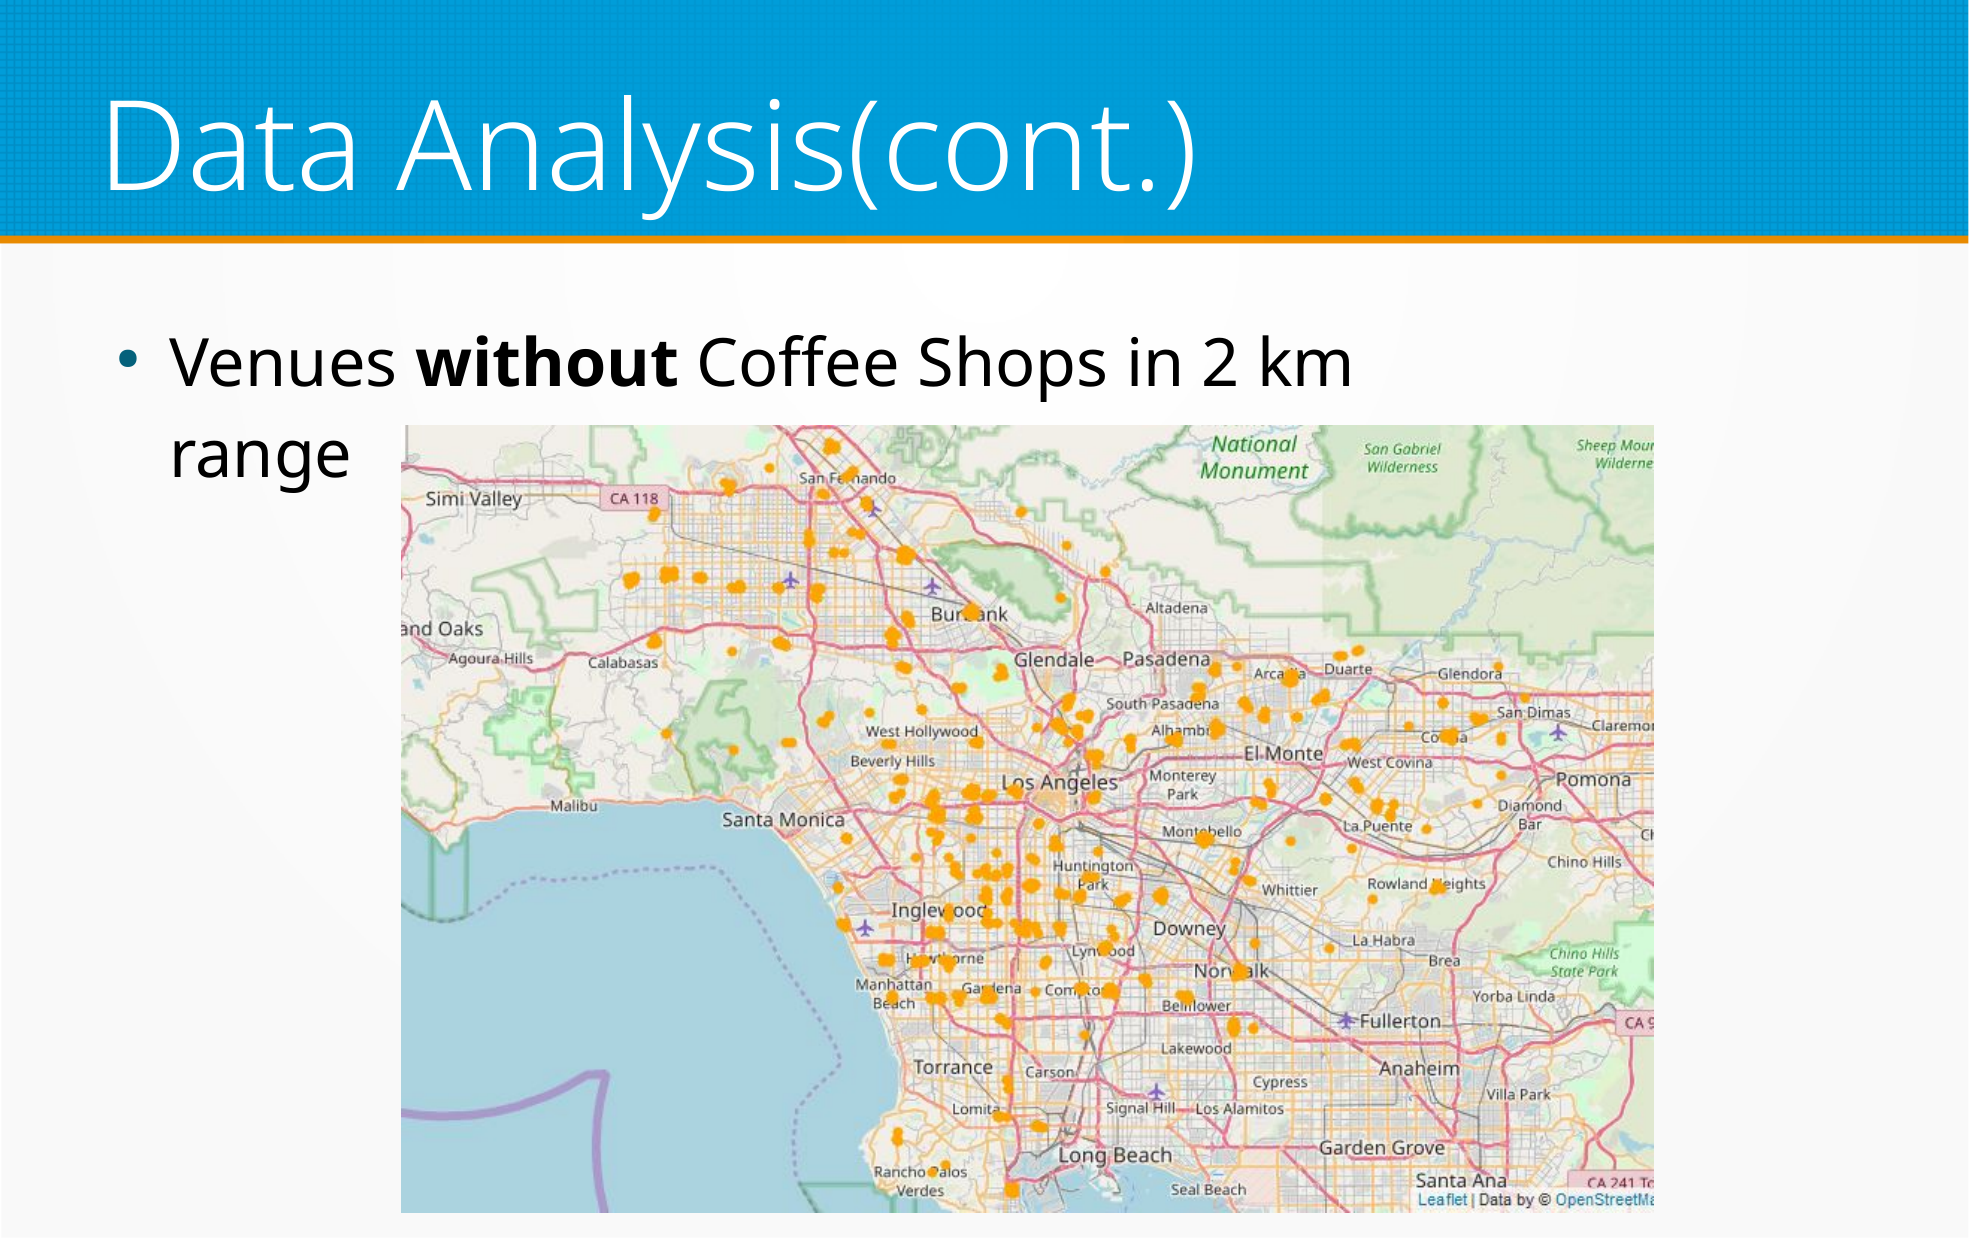

Data Analysis(cont.)
# Venues without Coffee Shops in 2 km range